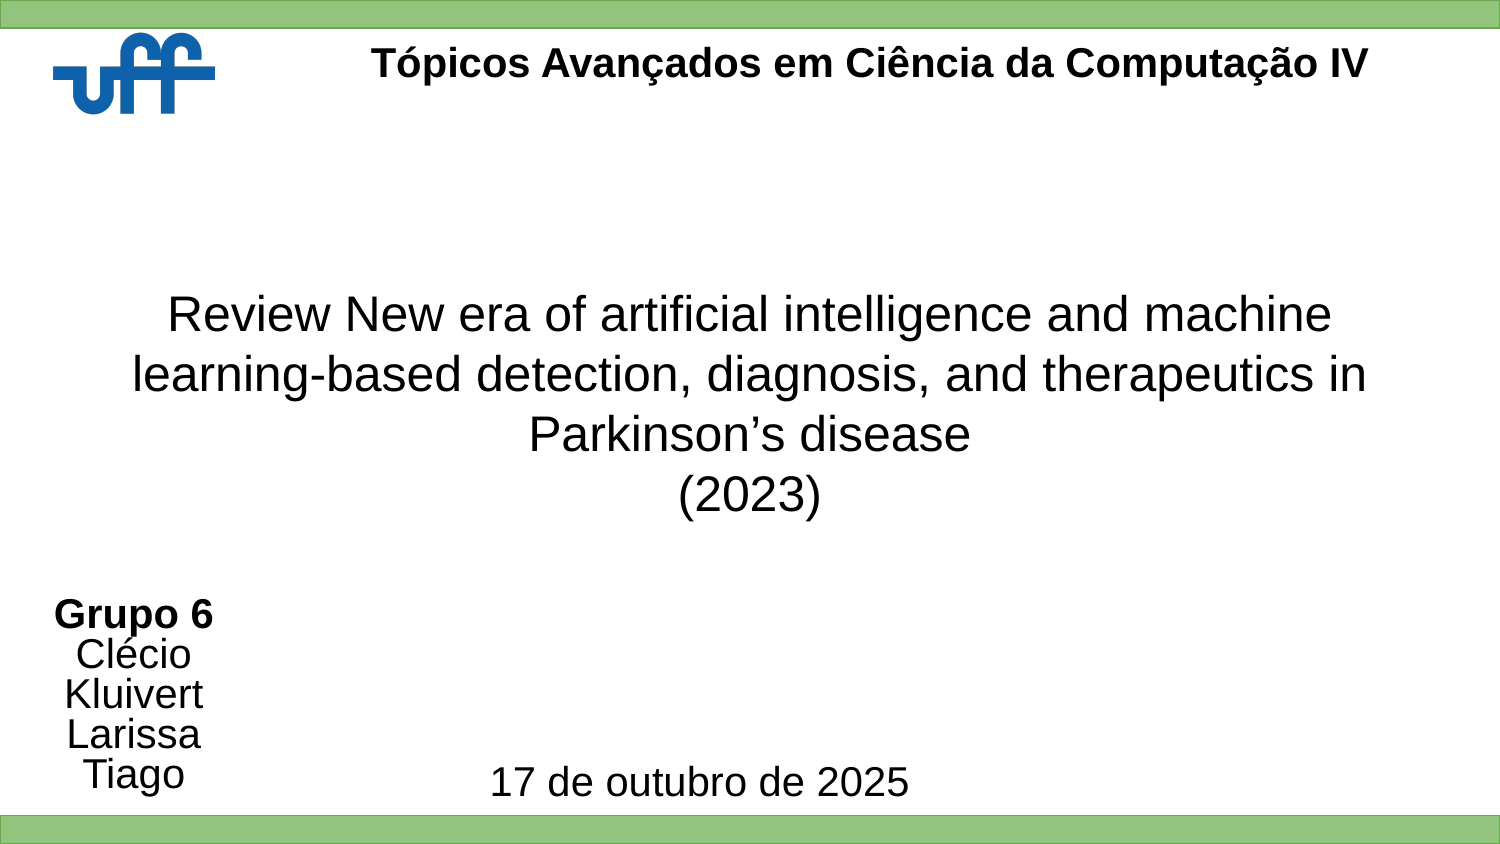

Tópicos Avançados em Ciência da Computação IV
# Review New era of artificial intelligence and machine learning-based detection, diagnosis, and therapeutics in Parkinson’s disease (2023)
Grupo 6
Clécio
Kluivert
Larissa
Tiago
17 de outubro de 2025